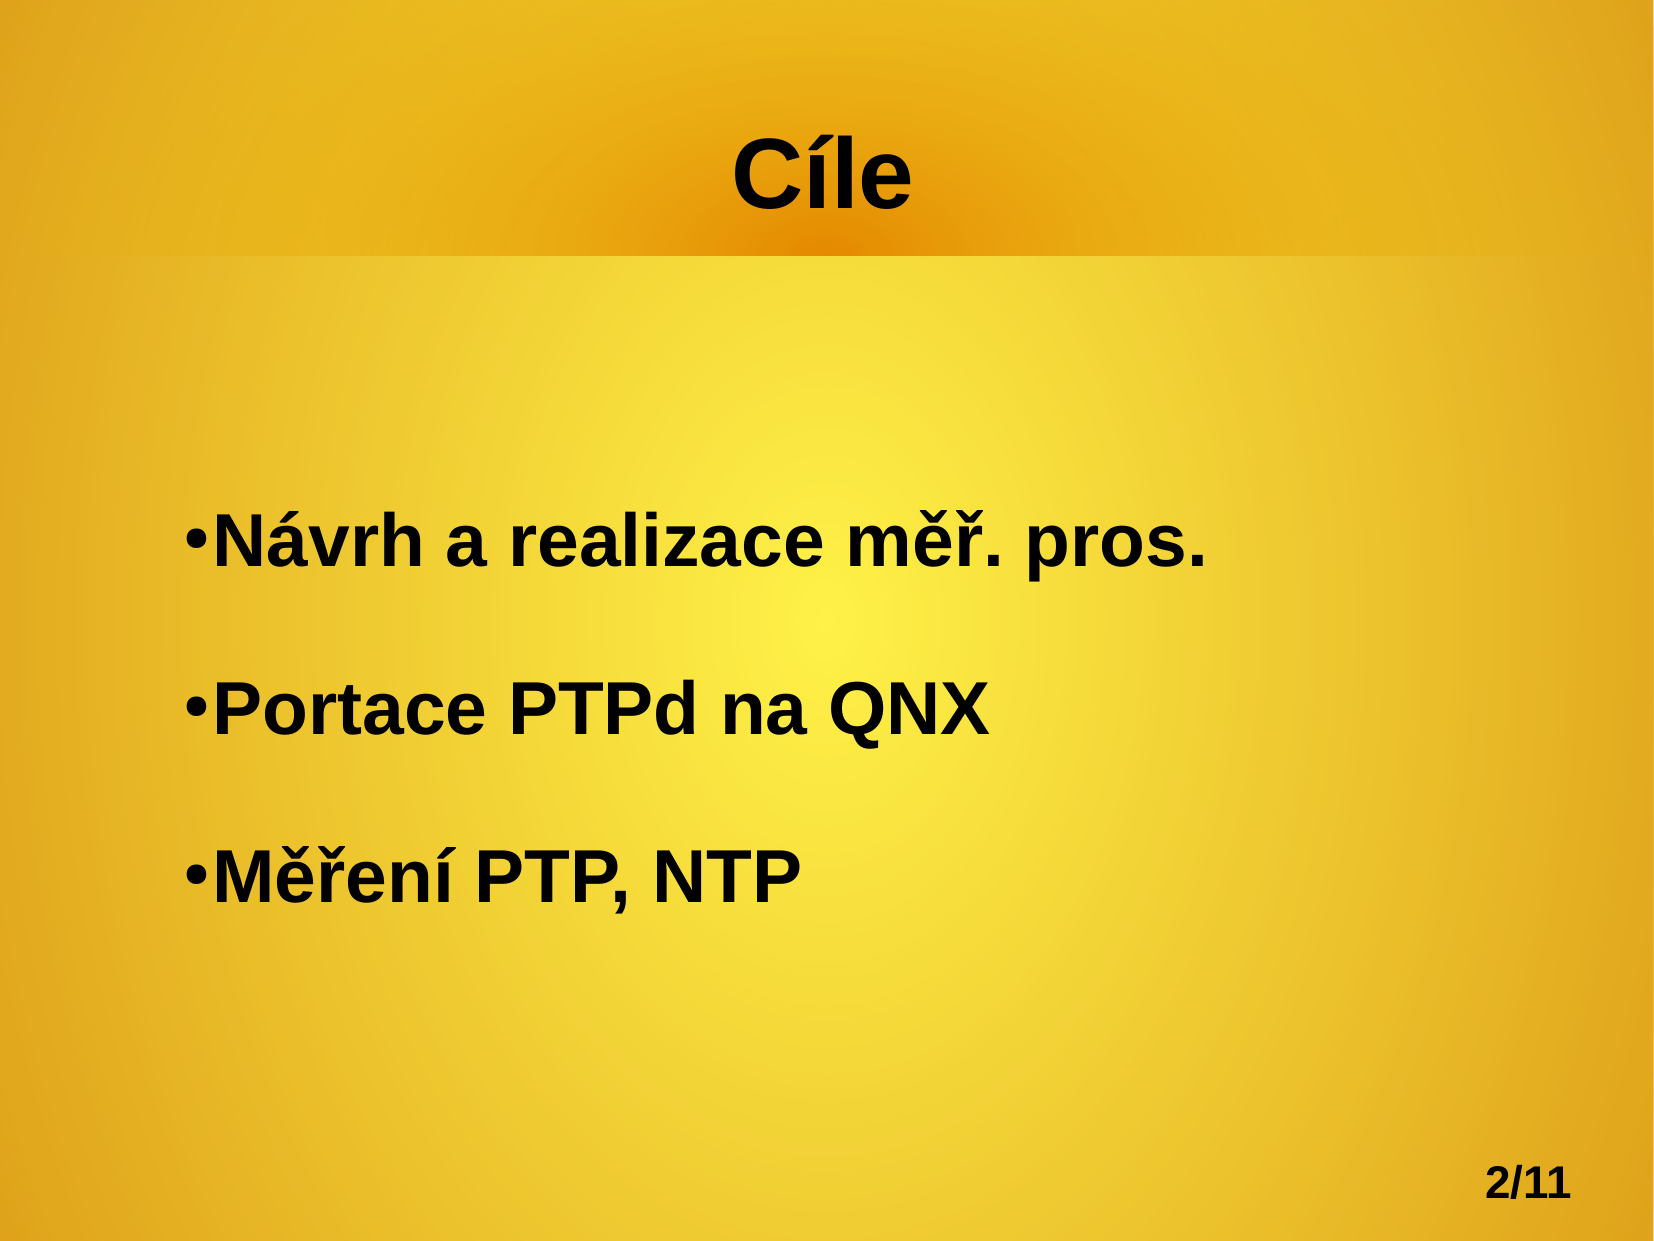

# Cíle
Návrh a realizace měř. pros.
Portace PTPd na QNX
Měření PTP, NTP